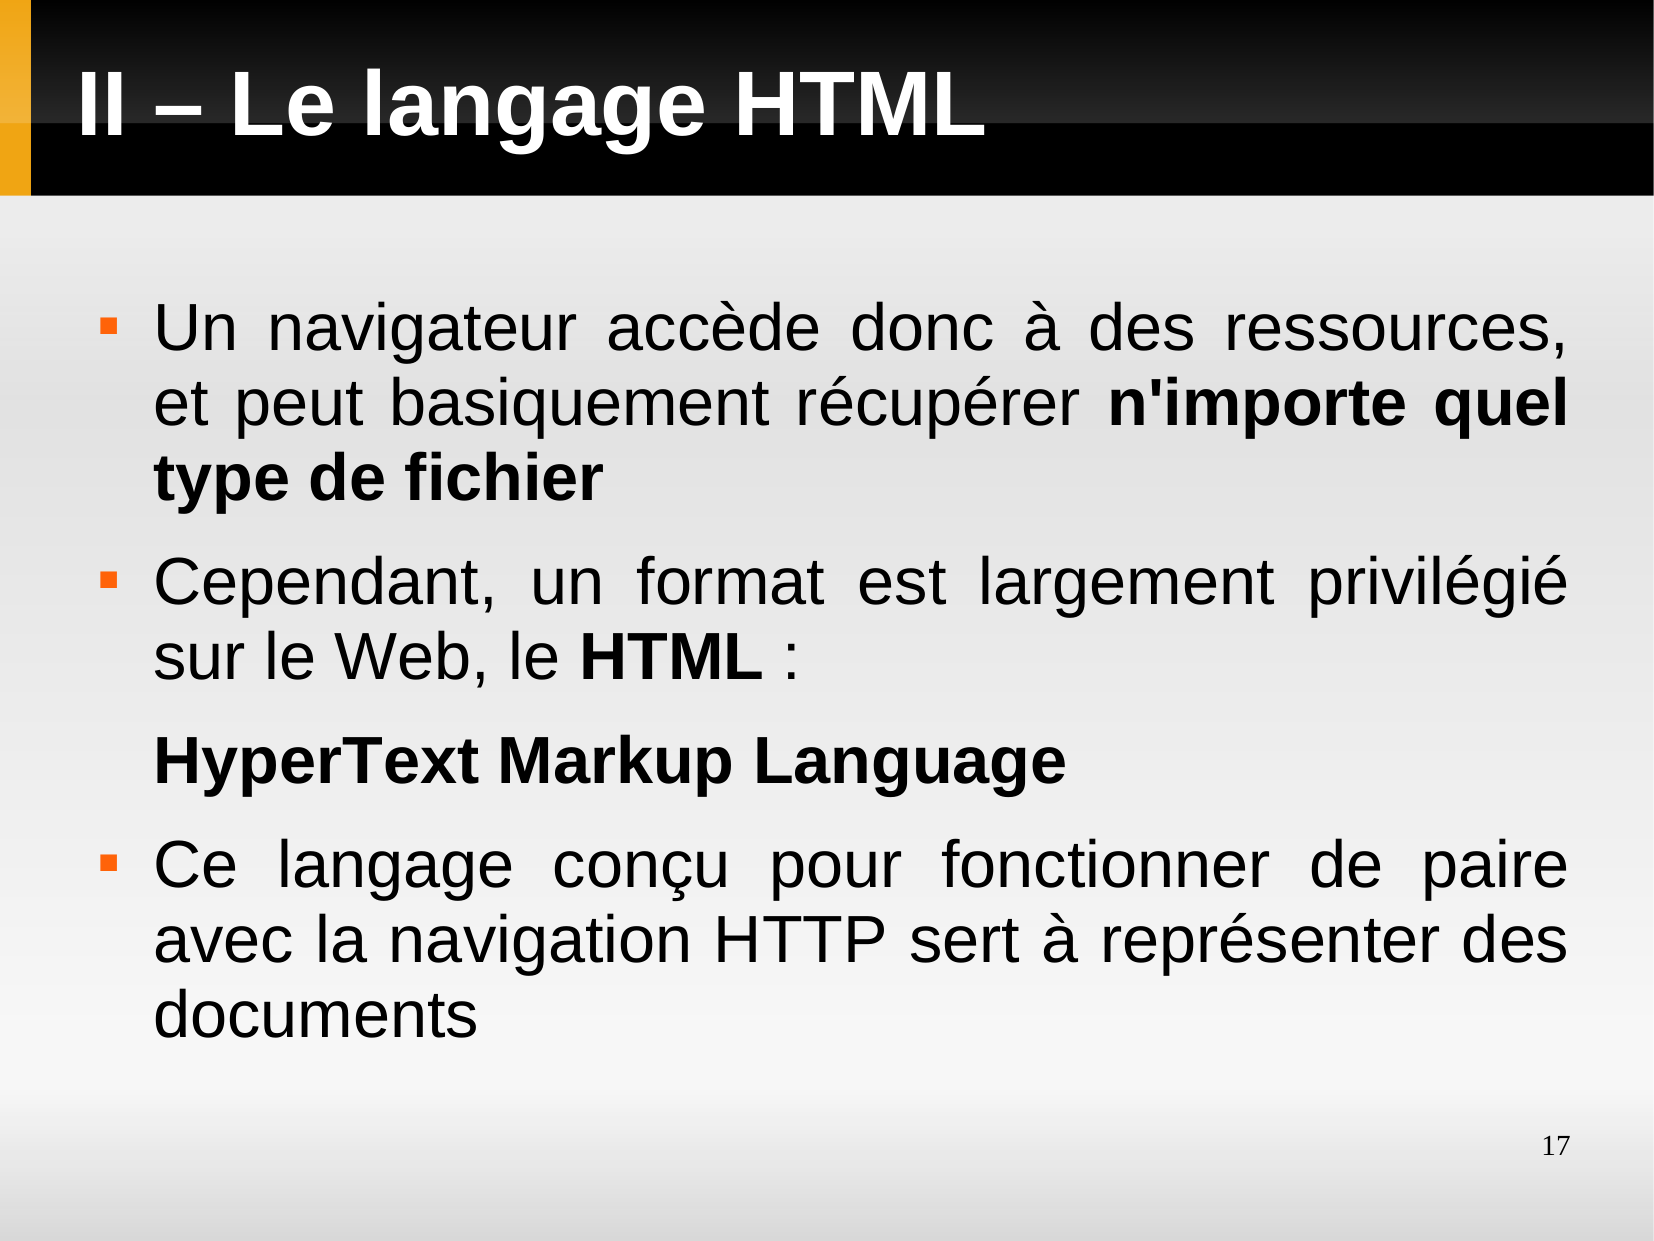

# II – Le langage HTML
Un navigateur accède donc à des ressources, et peut basiquement récupérer n'importe quel type de fichier
Cependant, un format est largement privilégié sur le Web, le HTML :
HyperText Markup Language
Ce langage conçu pour fonctionner de paire avec la navigation HTTP sert à représenter des documents
17